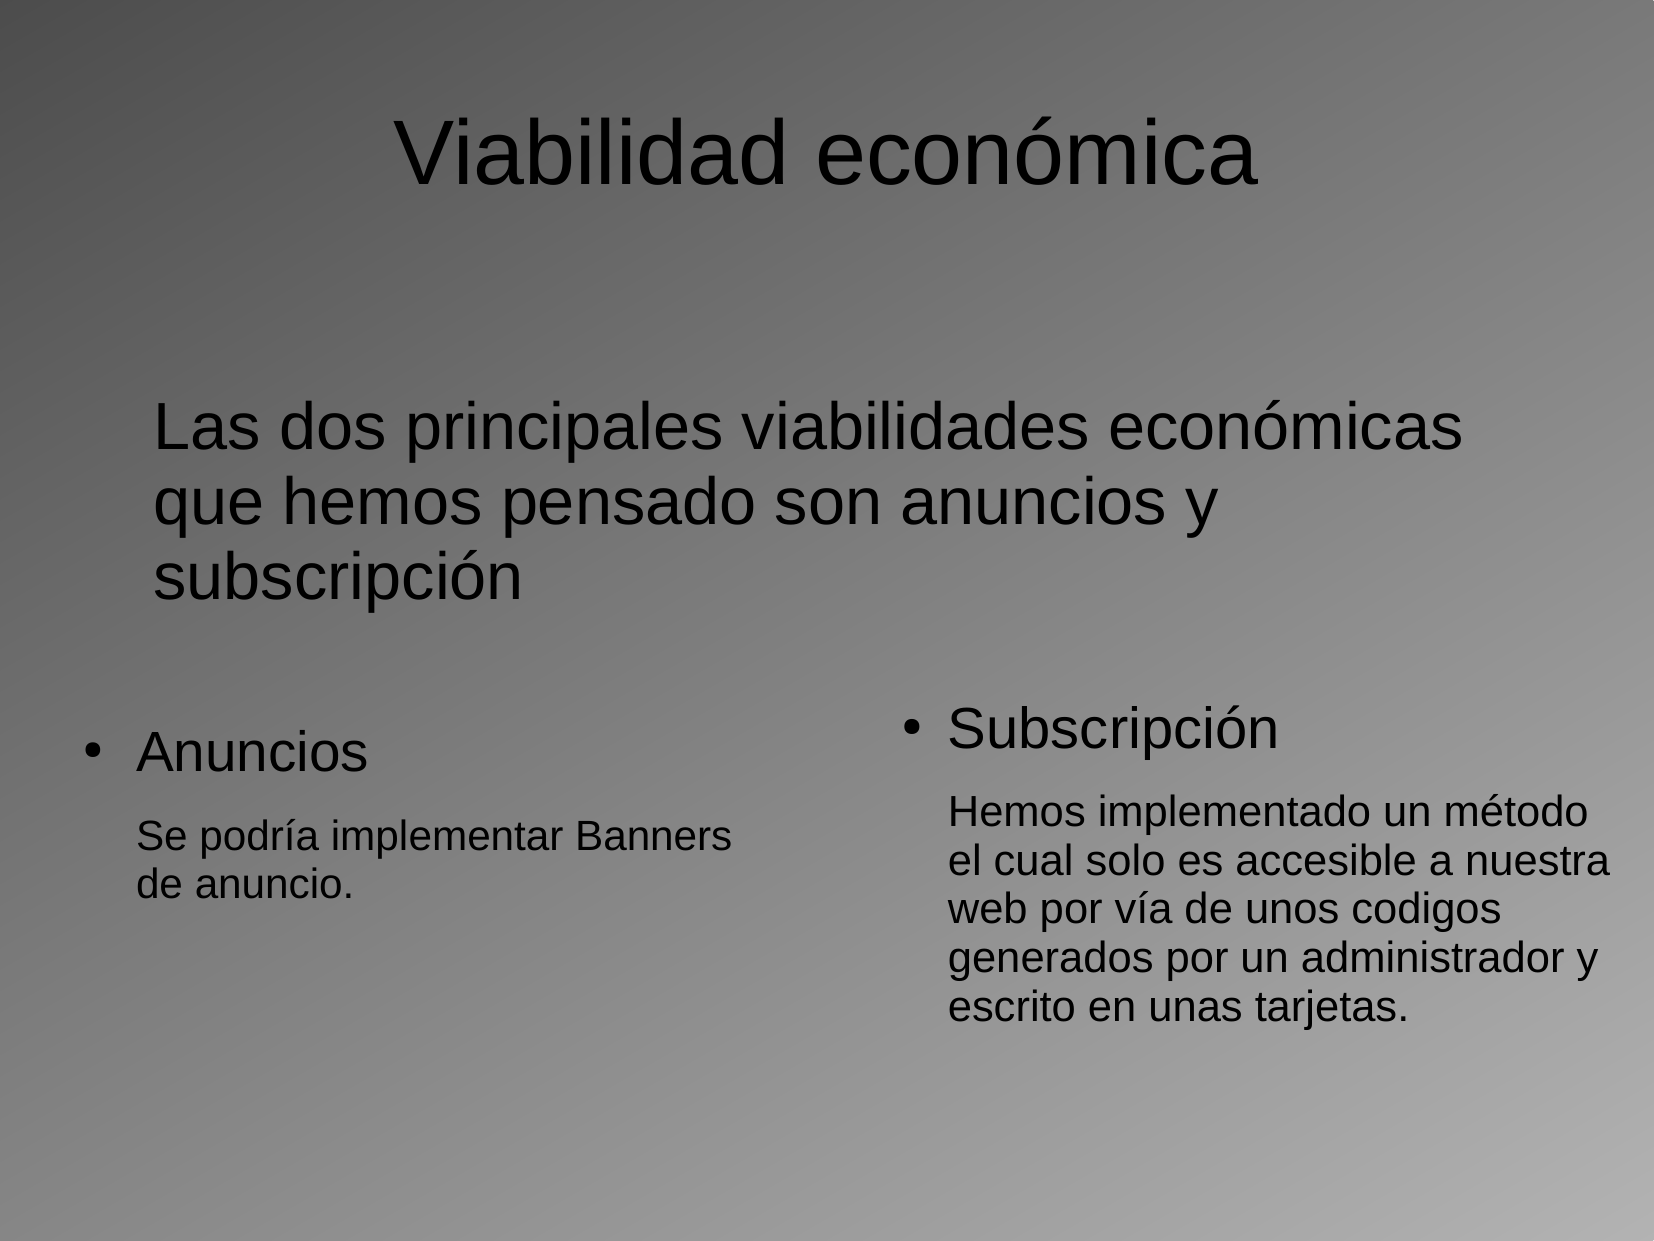

# Viabilidad económica
Las dos principales viabilidades económicas que hemos pensado son anuncios y subscripción
Subscripción
Hemos implementado un método el cual solo es accesible a nuestra web por vía de unos codigos generados por un administrador y escrito en unas tarjetas.
Anuncios
Se podría implementar Banners de anuncio.